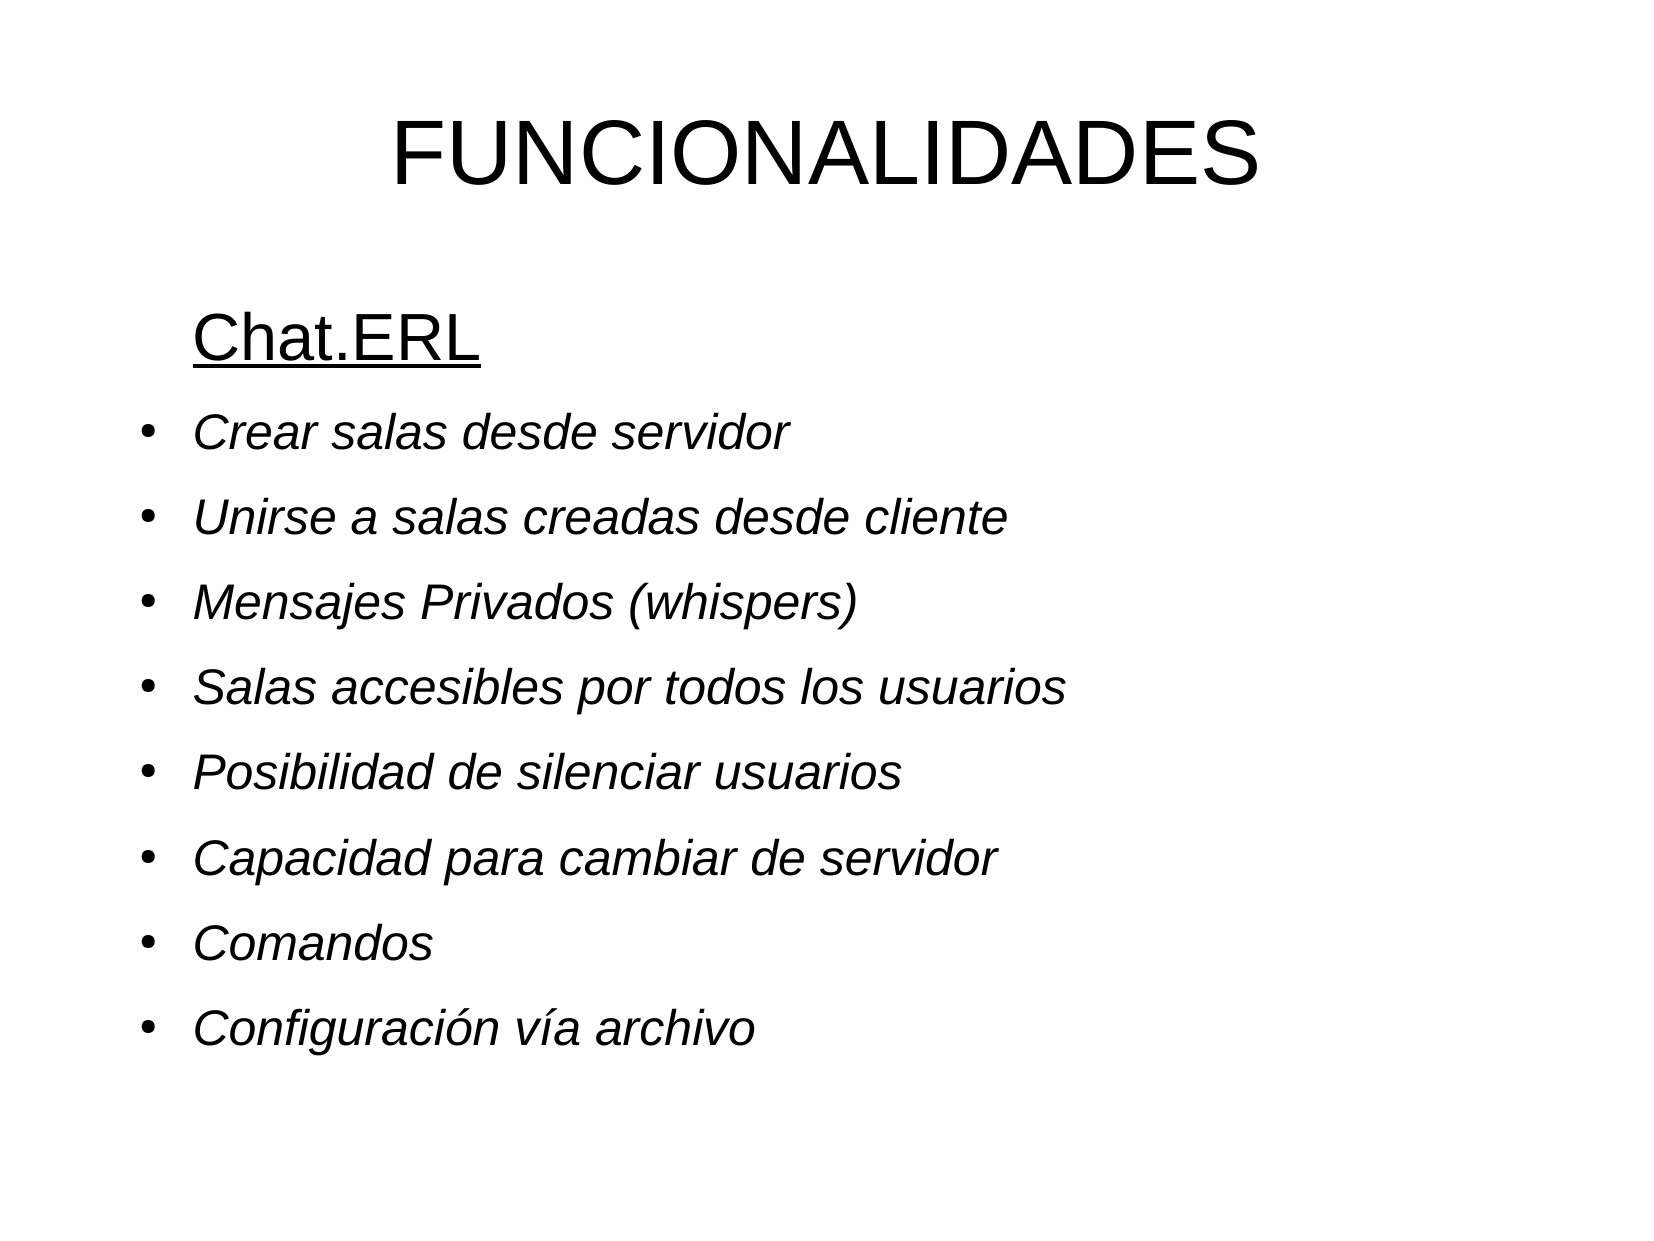

# FUNCIONALIDADES
Chat.ERL
Crear salas desde servidor
Unirse a salas creadas desde cliente
Mensajes Privados (whispers)
Salas accesibles por todos los usuarios
Posibilidad de silenciar usuarios
Capacidad para cambiar de servidor
Comandos
Configuración vía archivo